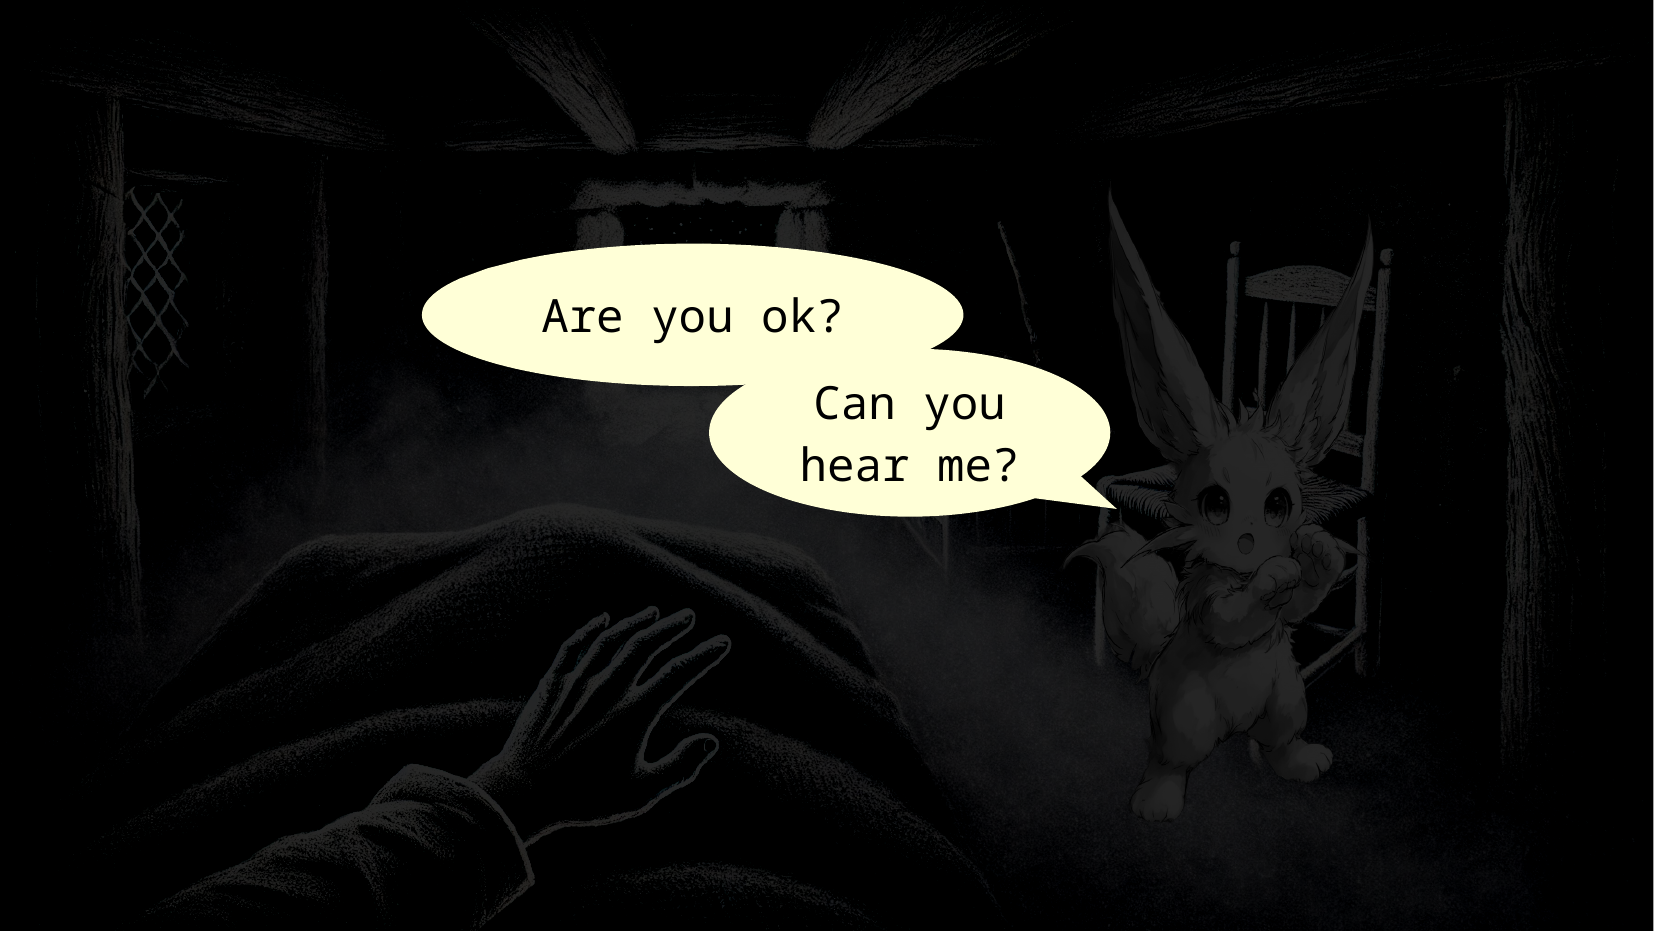

Are you ok?
Can you hear me?